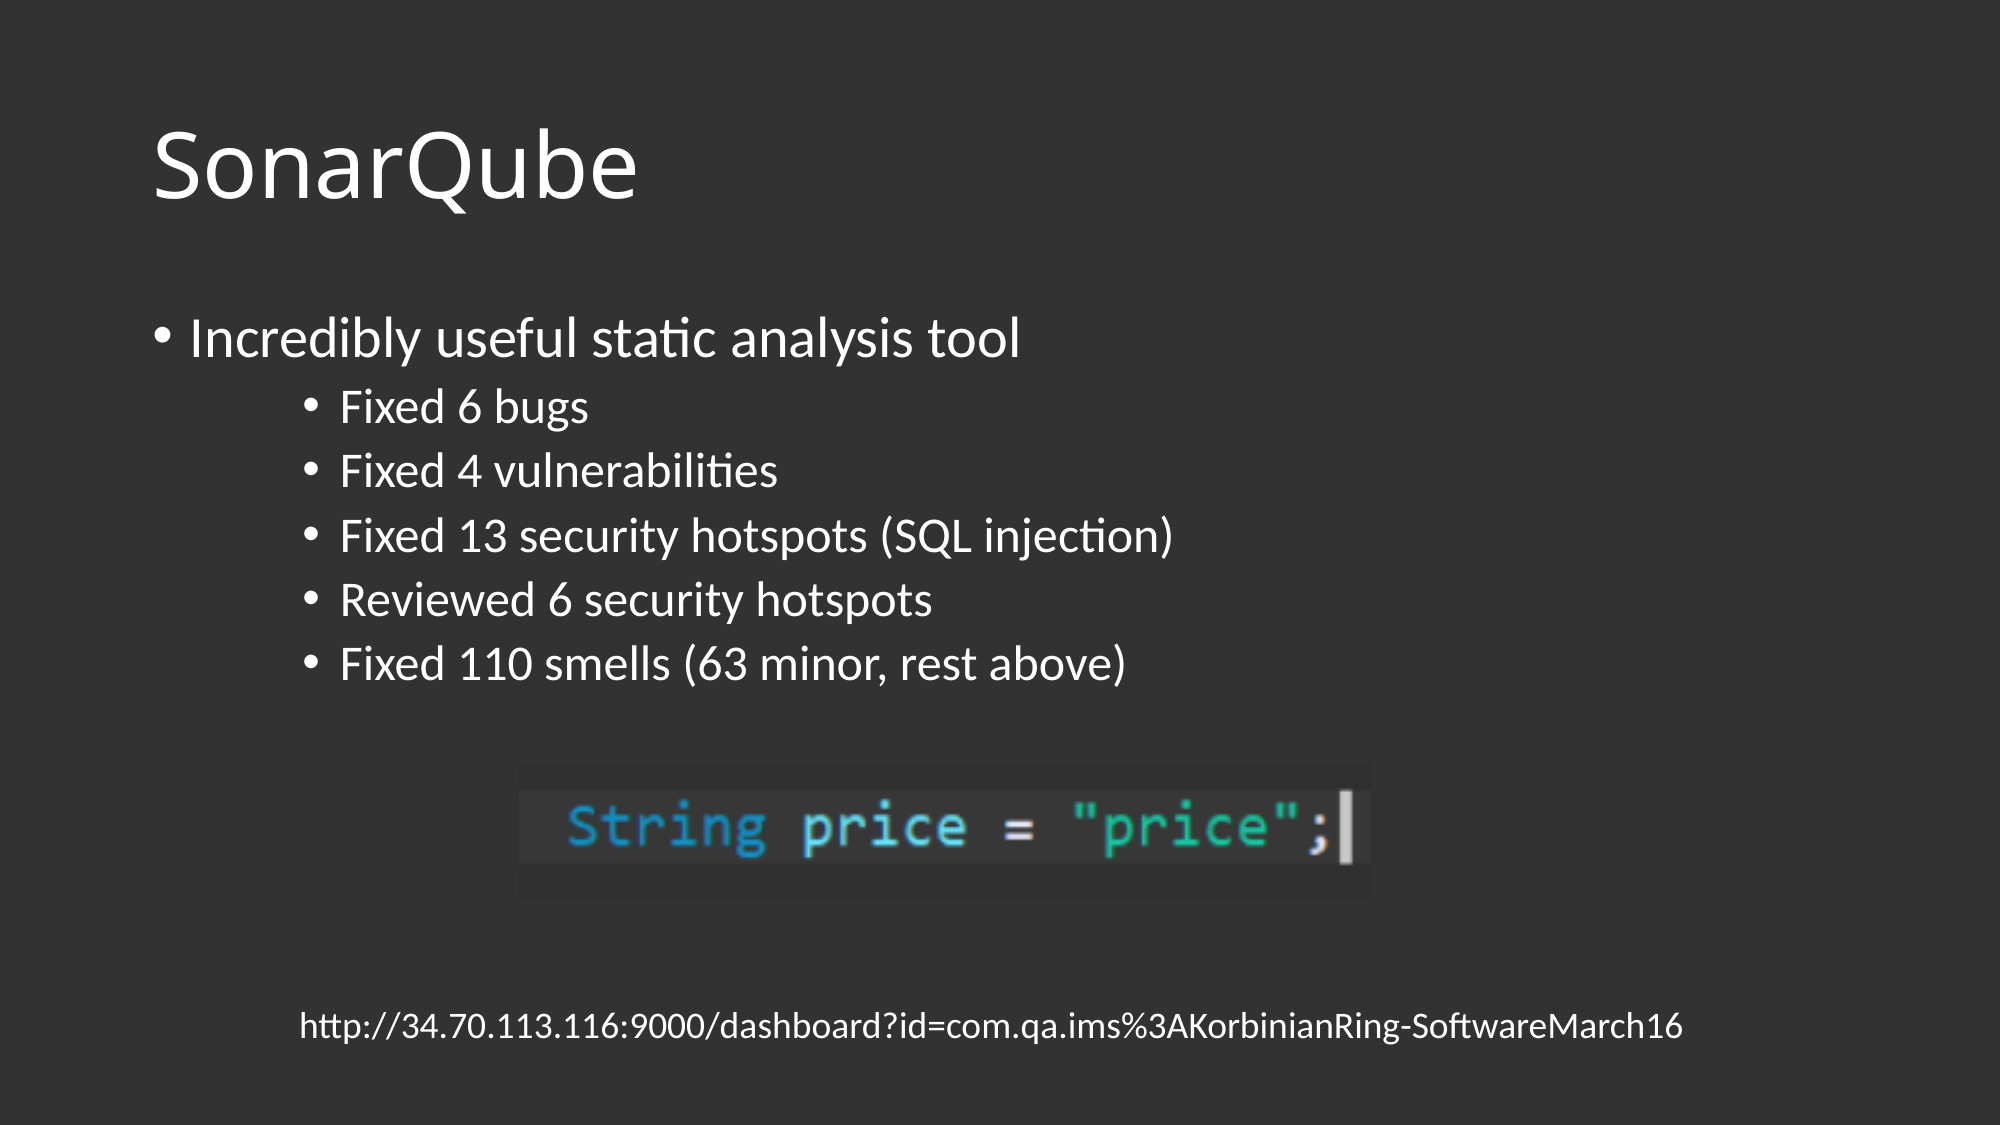

# SonarQube
Incredibly useful static analysis tool
Fixed 6 bugs
Fixed 4 vulnerabilities
Fixed 13 security hotspots (SQL injection)
Reviewed 6 security hotspots
Fixed 110 smells (63 minor, rest above)
http://34.70.113.116:9000/dashboard?id=com.qa.ims%3AKorbinianRing-SoftwareMarch16